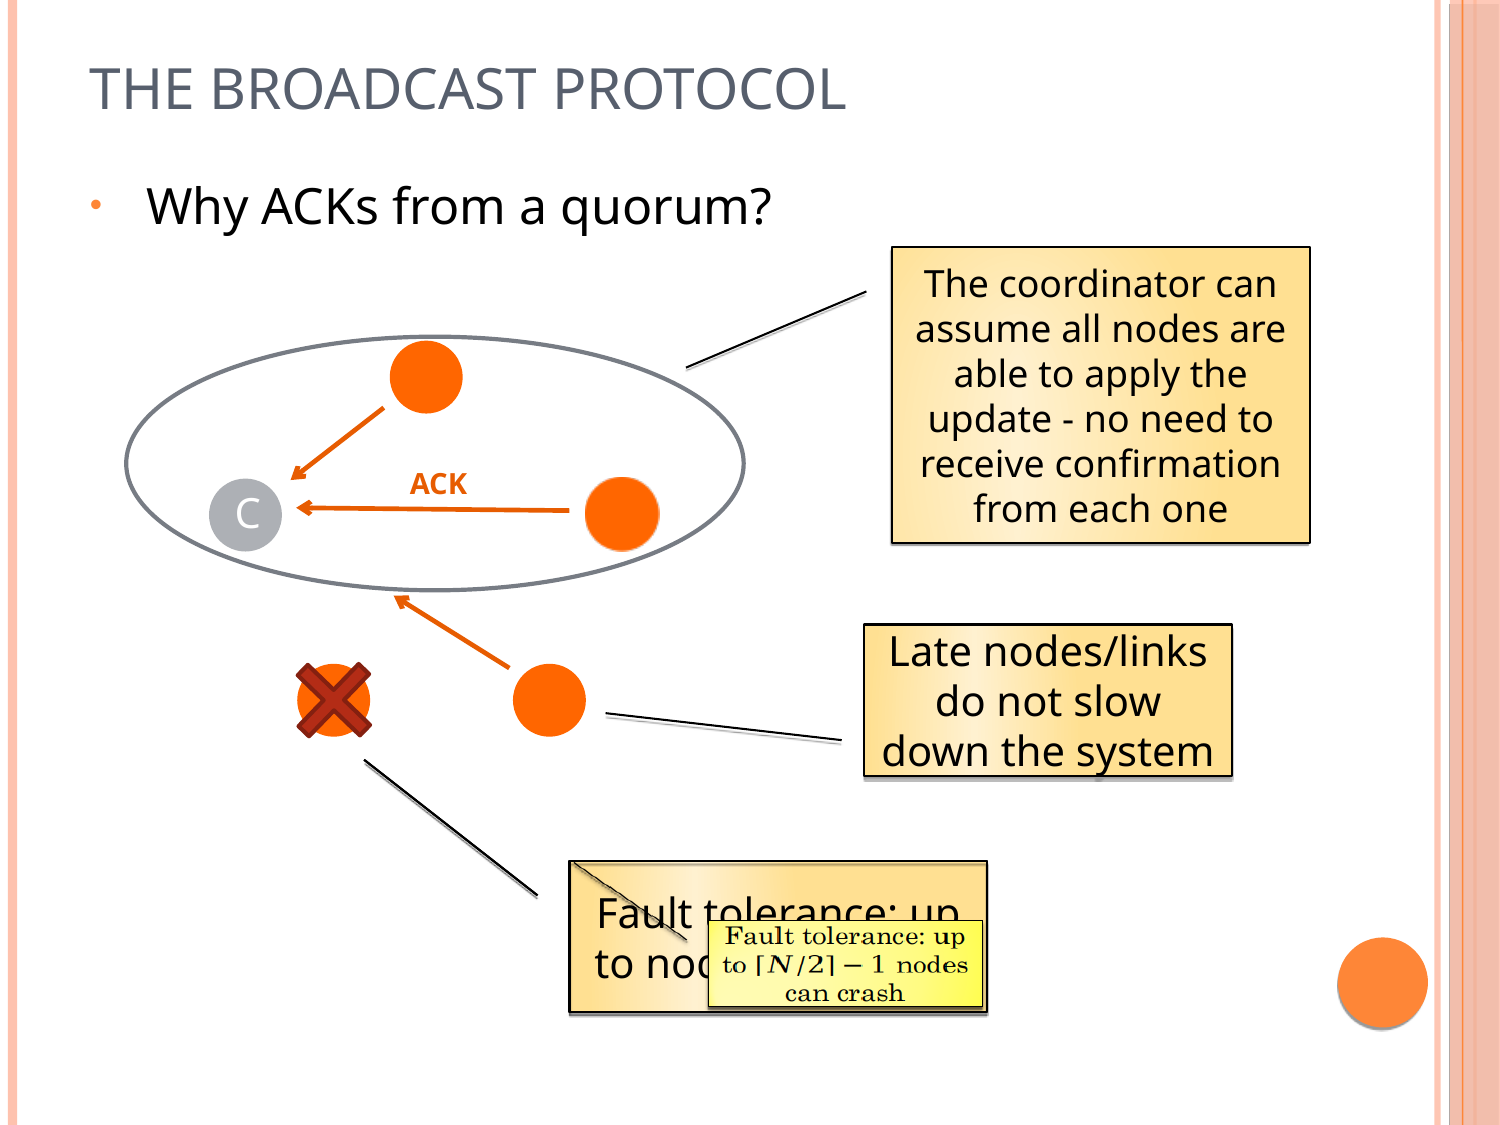

# The broadcast protocol
Why ACKs from a quorum?
The coordinator can assume all nodes are able to apply the update - no need to receive confirmation from each one
ACK
C
Late nodes/links do not slow down the system
Fault tolerance: up to nodes can crash